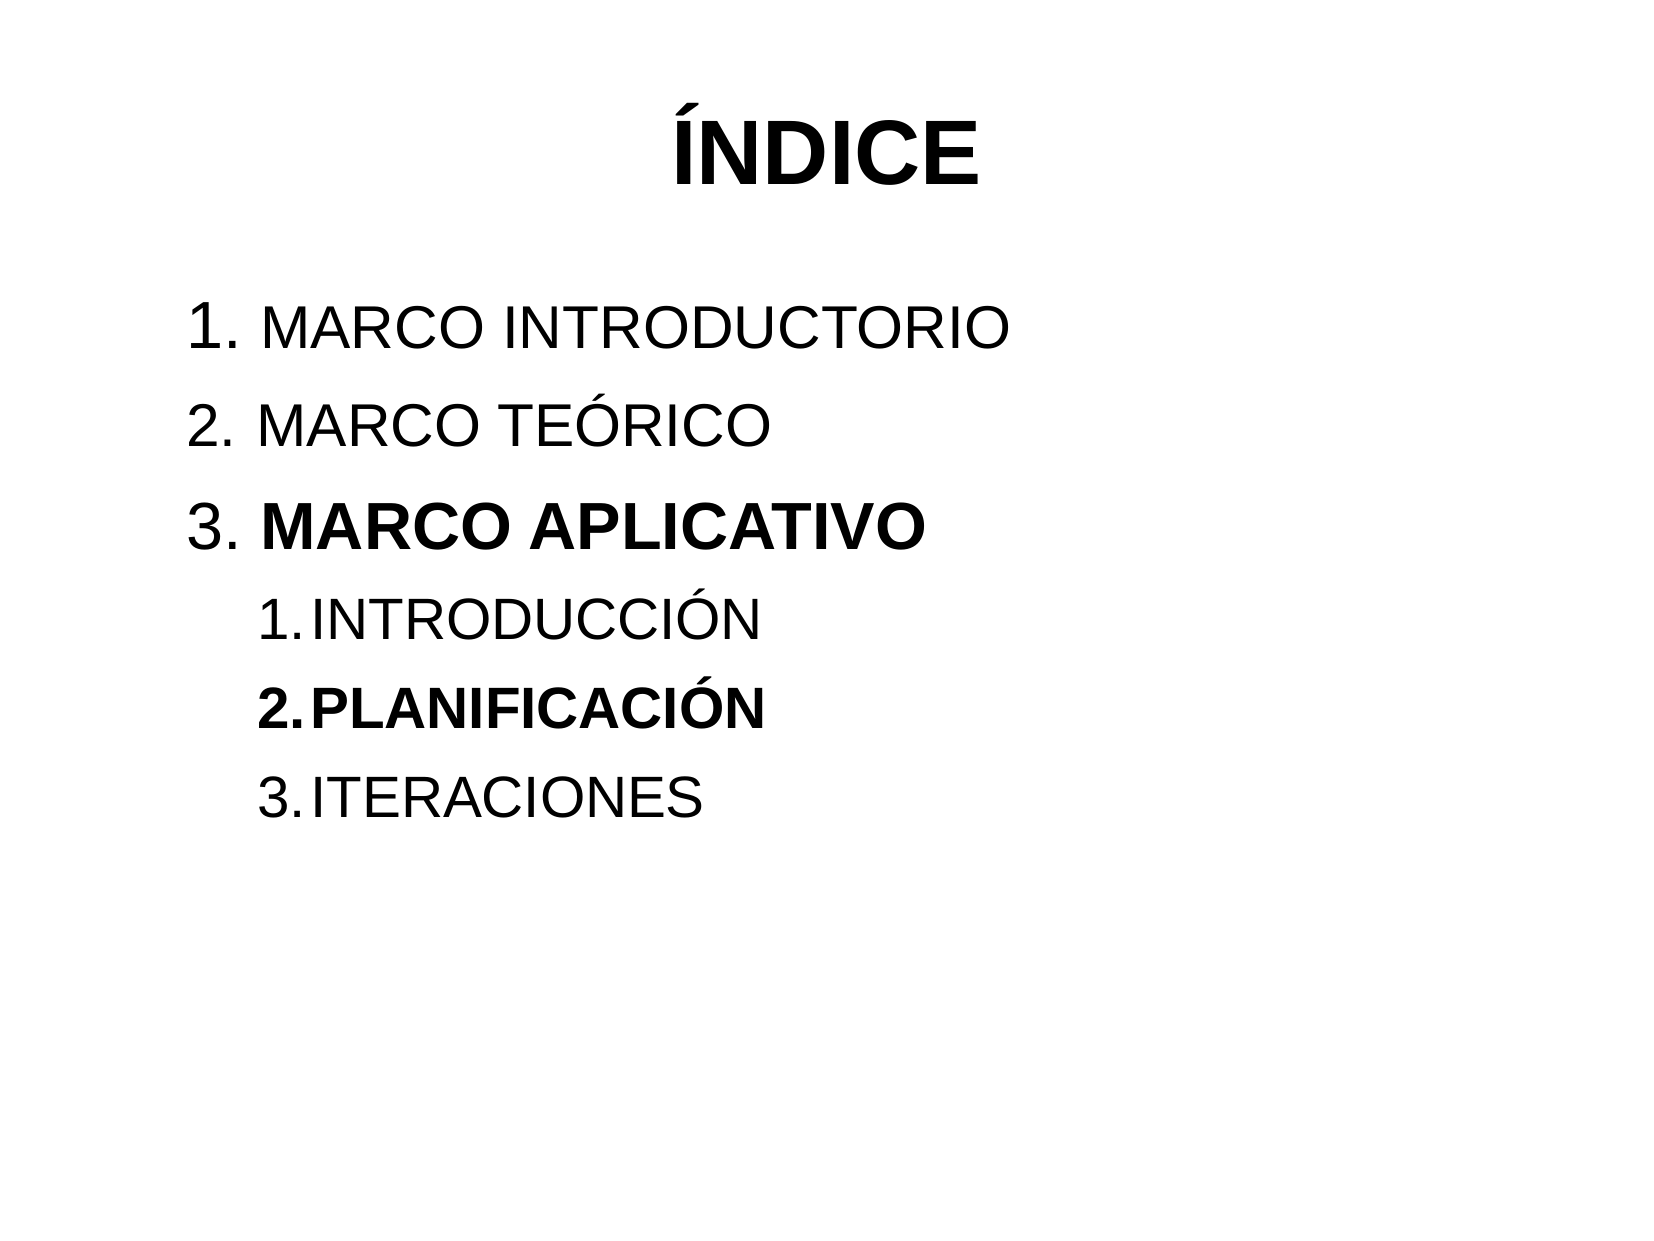

# ÍNDICE
 MARCO INTRODUCTORIO
 MARCO TEÓRICO
 MARCO APLICATIVO
INTRODUCCIÓN
PLANIFICACIÓN
ITERACIONES